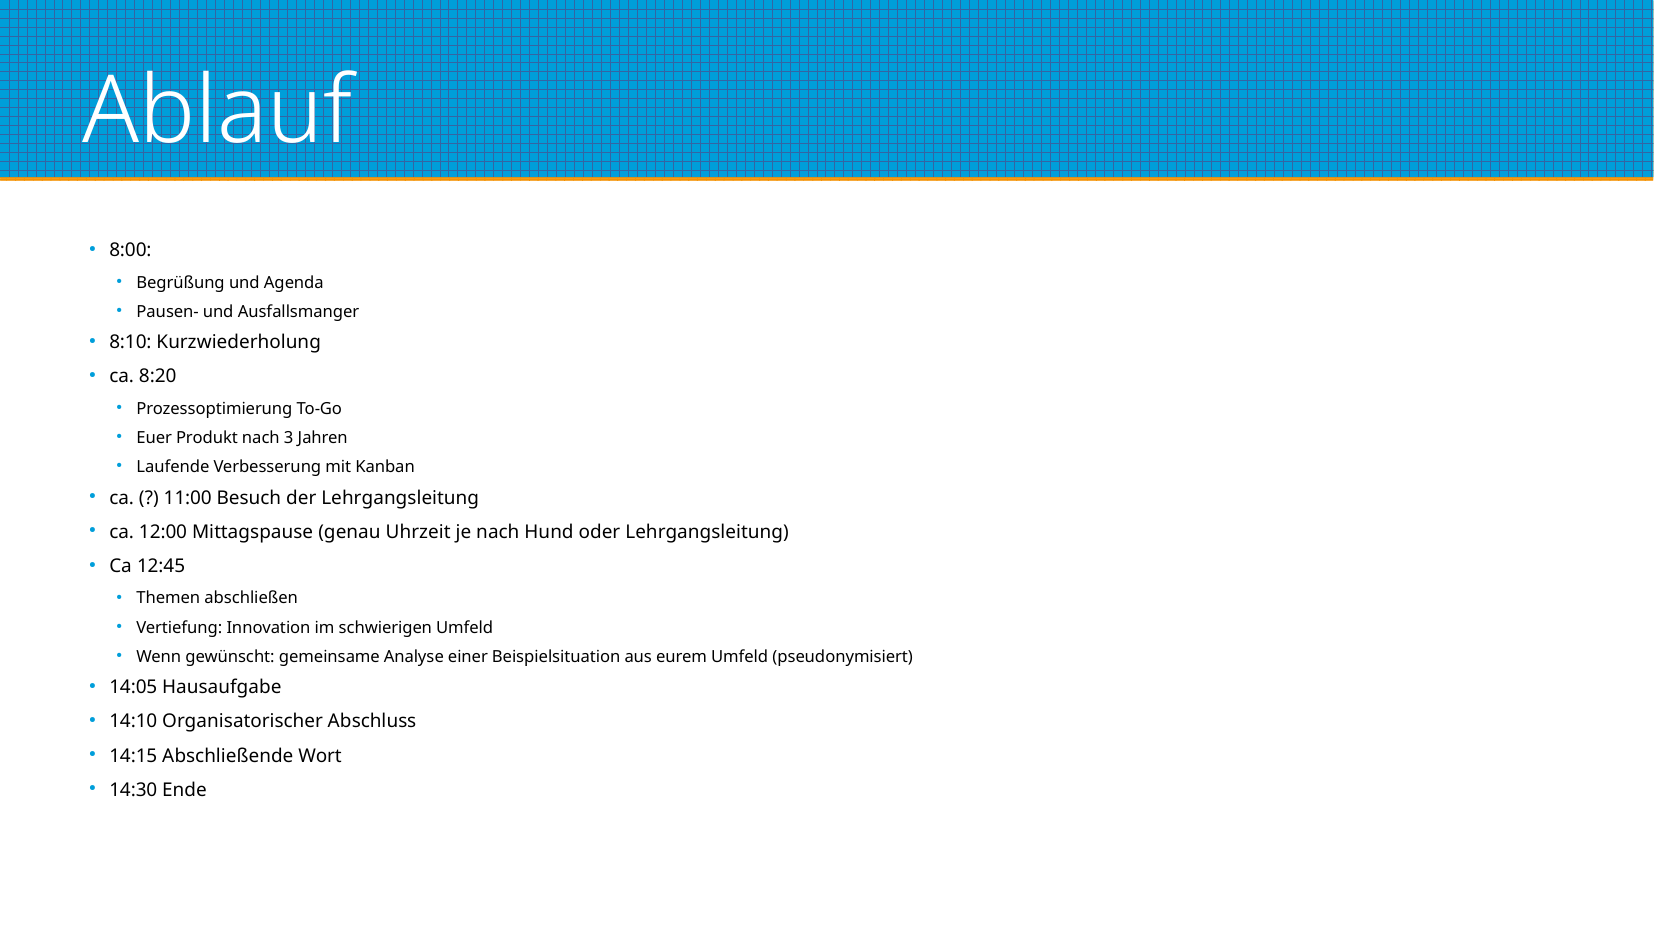

# Ablauf
8:00:
Begrüßung und Agenda
Pausen- und Ausfallsmanger
8:10: Kurzwiederholung
ca. 8:20
Prozessoptimierung To-Go
Euer Produkt nach 3 Jahren
Laufende Verbesserung mit Kanban
ca. (?) 11:00 Besuch der Lehrgangsleitung
ca. 12:00 Mittagspause (genau Uhrzeit je nach Hund oder Lehrgangsleitung)
Ca 12:45
Themen abschließen
Vertiefung: Innovation im schwierigen Umfeld
Wenn gewünscht: gemeinsame Analyse einer Beispielsituation aus eurem Umfeld (pseudonymisiert)
14:05 Hausaufgabe
14:10 Organisatorischer Abschluss
14:15 Abschließende Wort
14:30 Ende